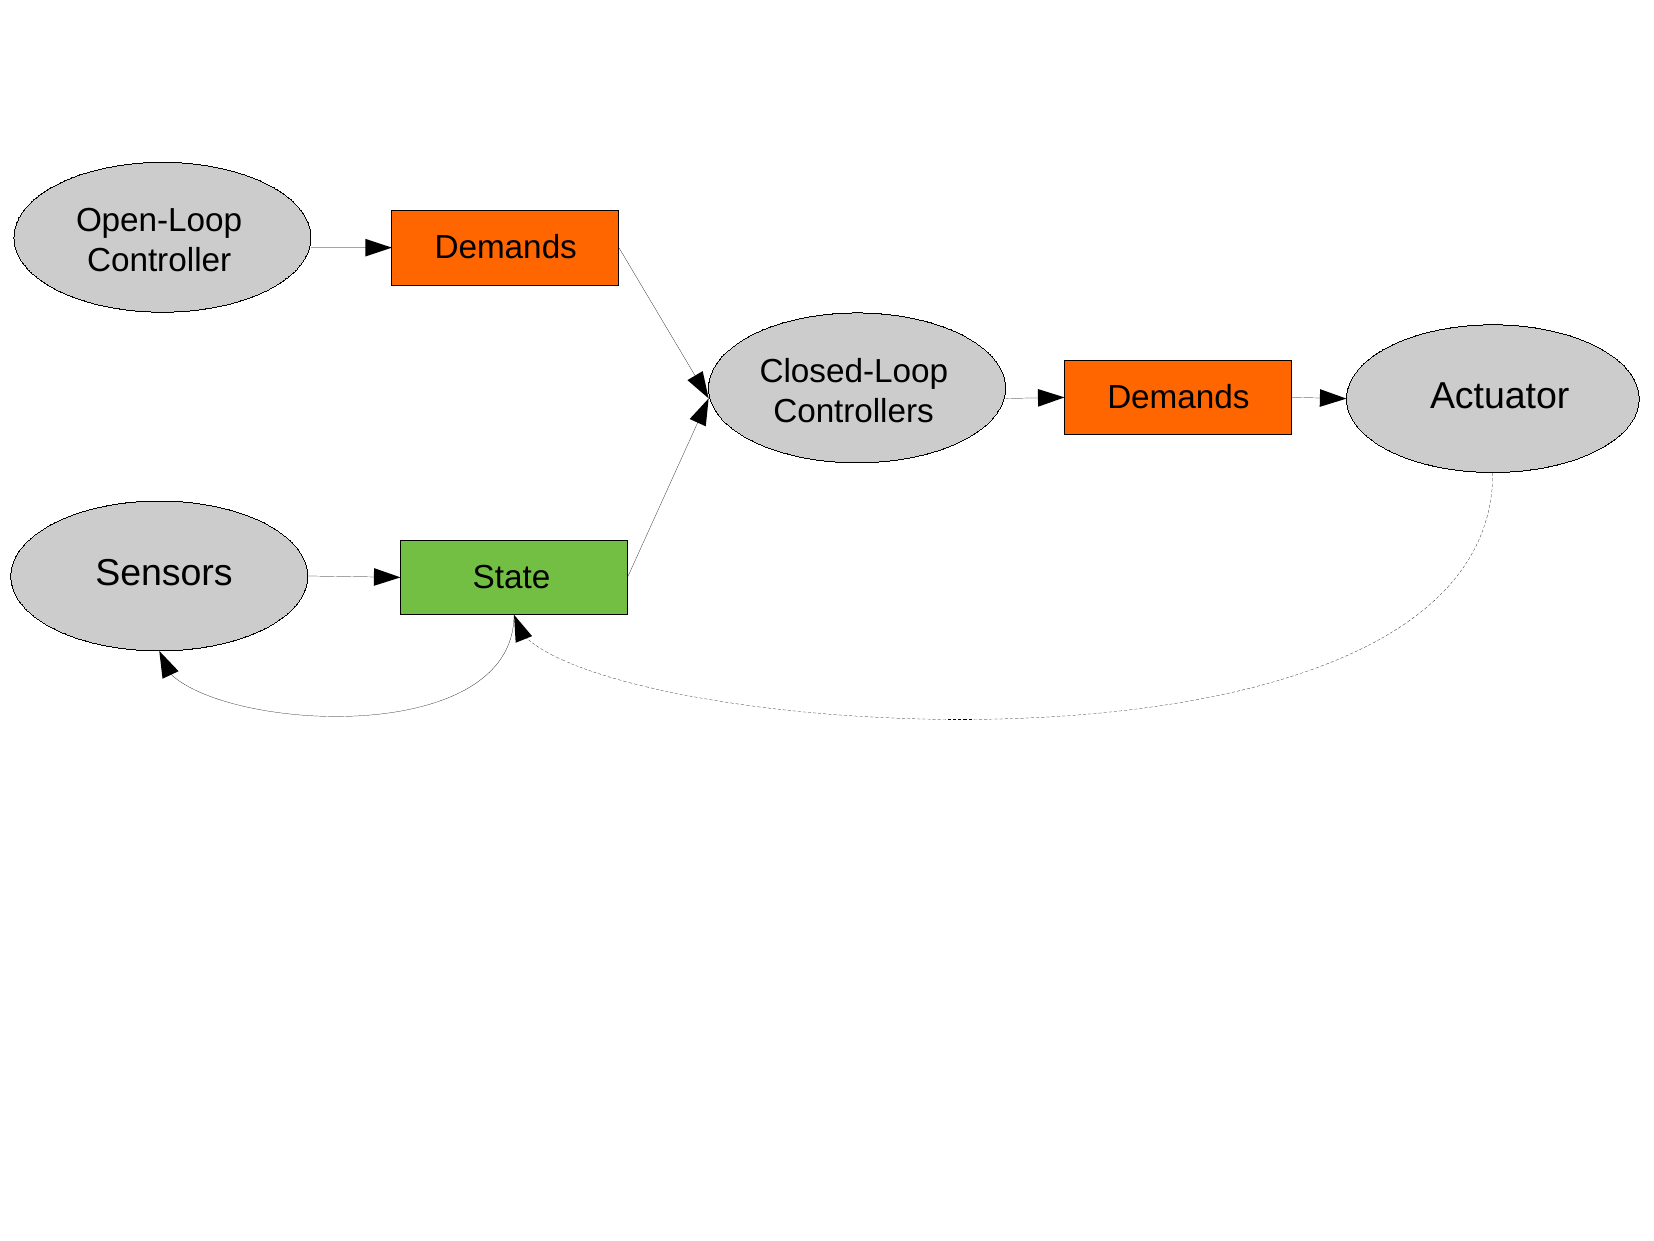

Open-Loop Controller
Demands
Closed-Loop Controllers
Actuator
Demands
Sensors
State